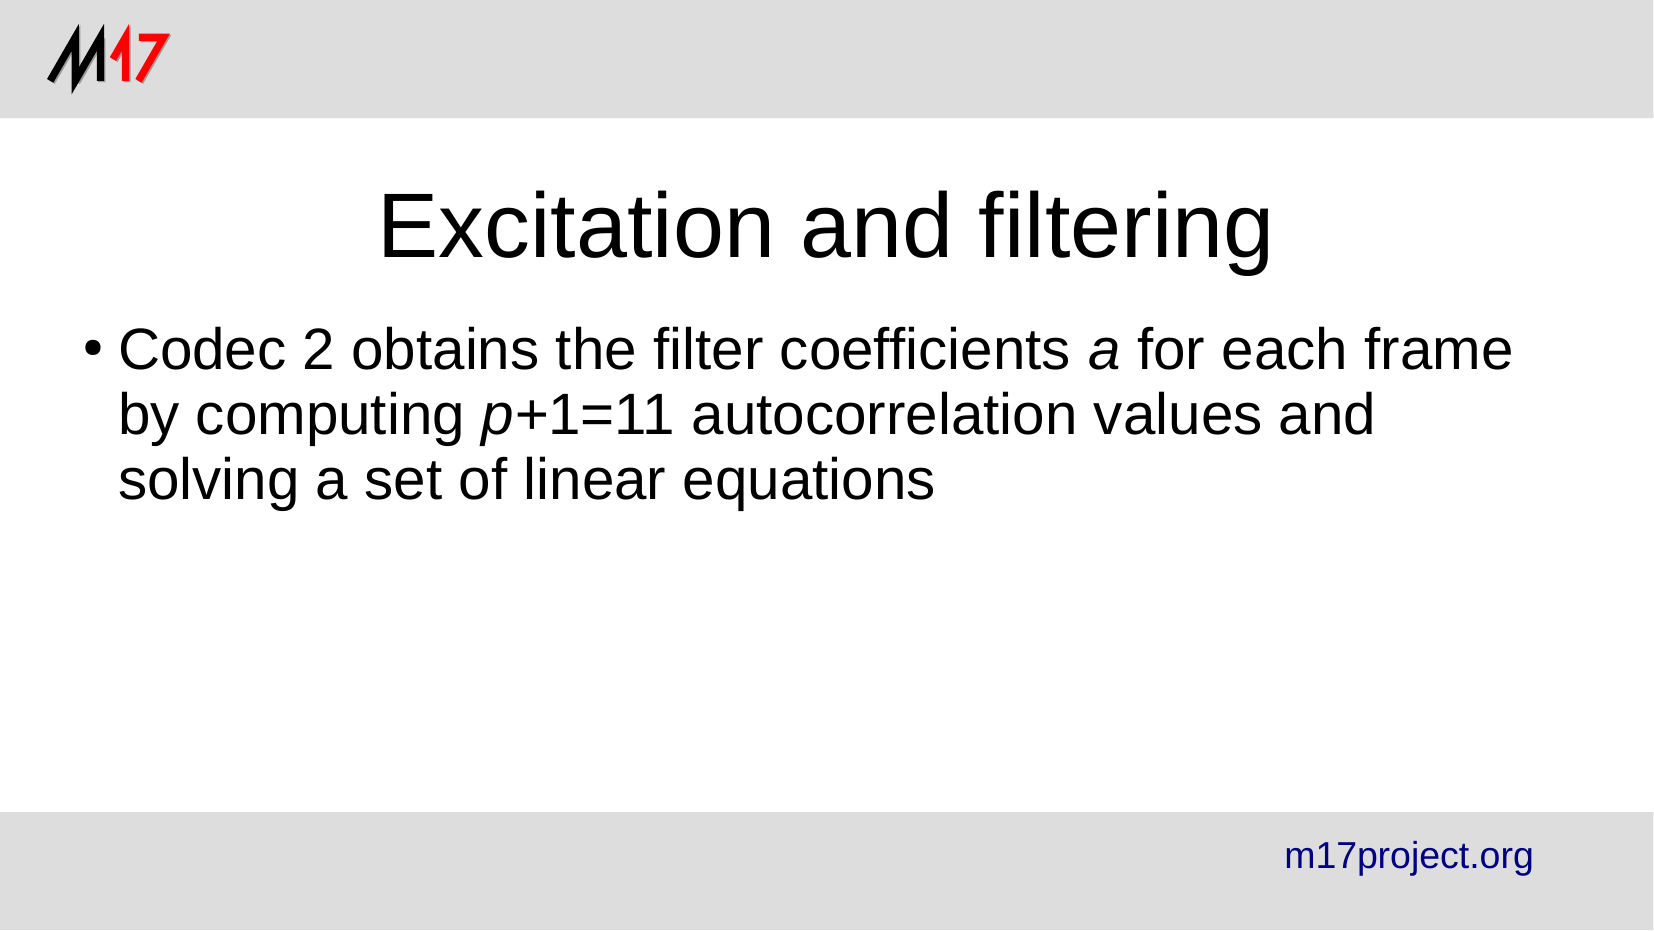

# Excitation and filtering
Codec 2 obtains the filter coefficients a for each frame by computing p+1=11 autocorrelation values and solving a set of linear equations
m17project.org